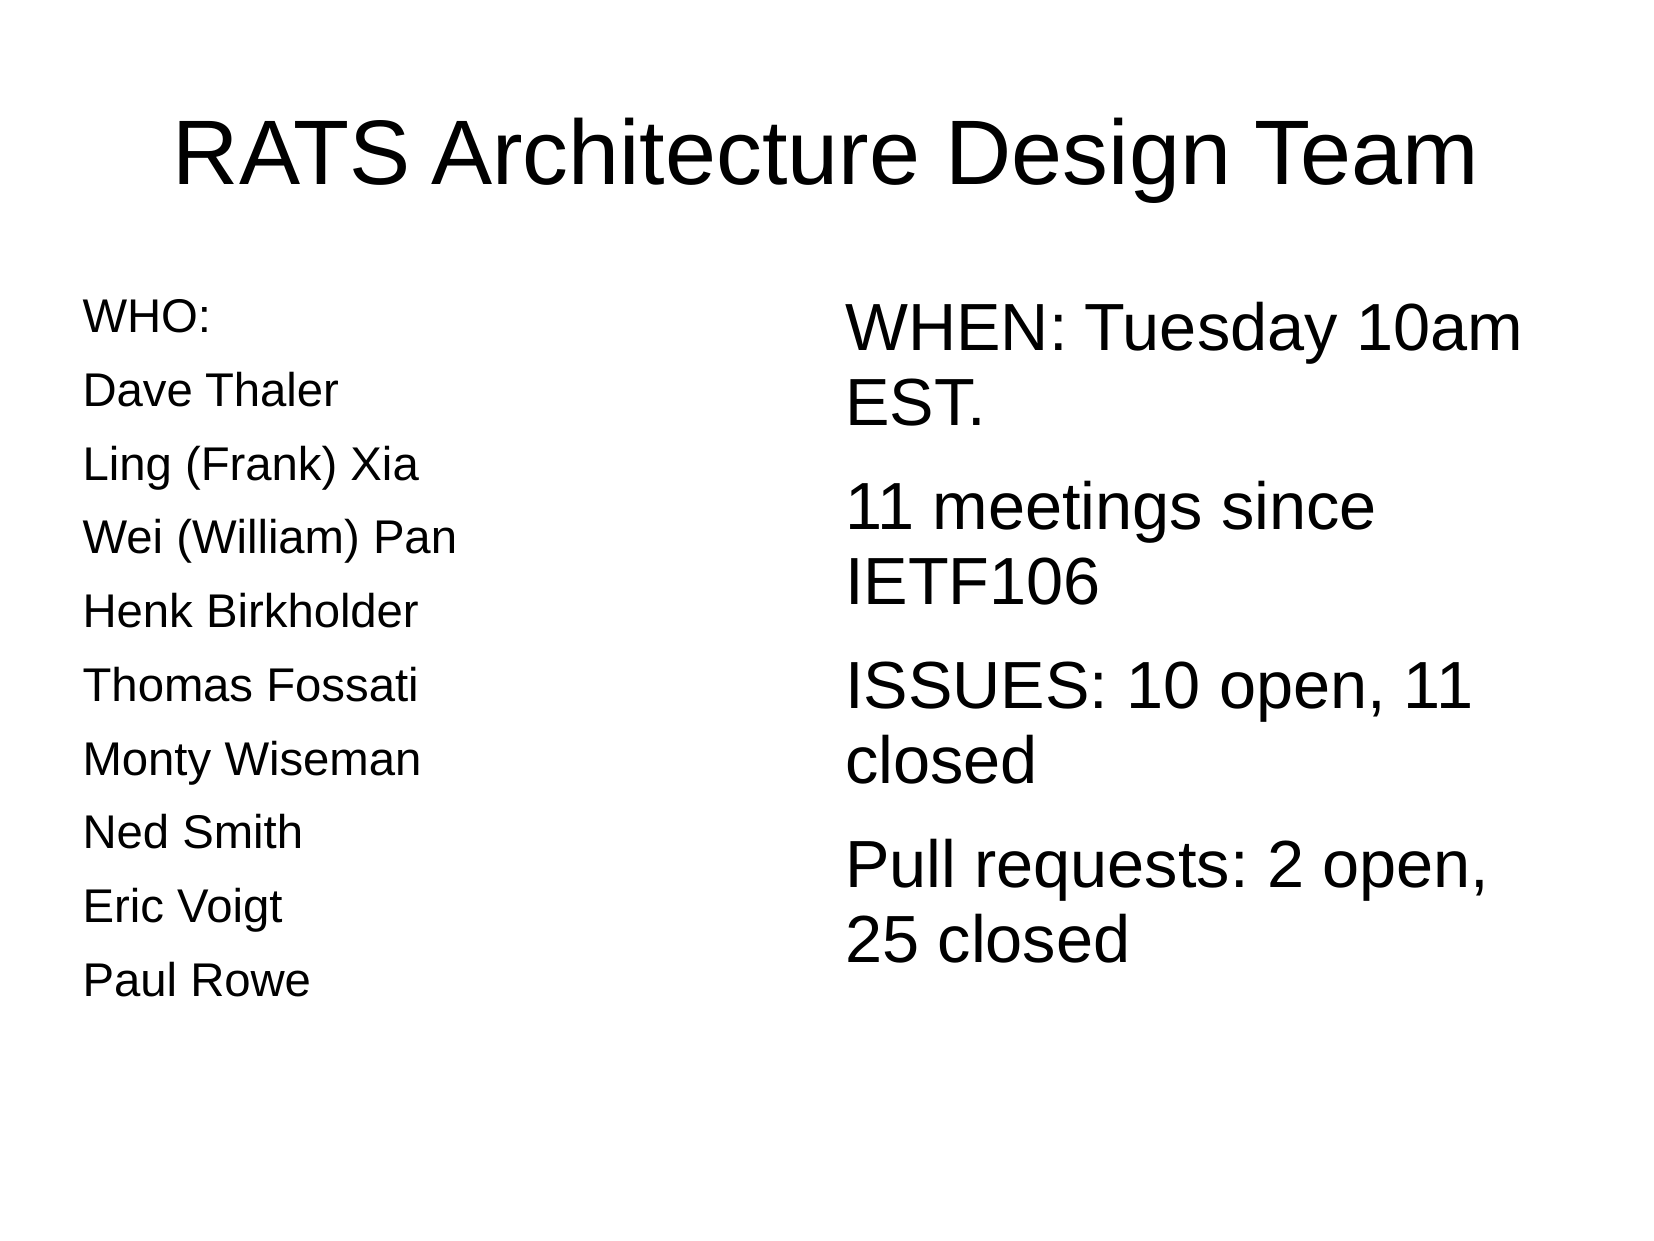

# RATS Architecture Design Team
WHO:
Dave Thaler
Ling (Frank) Xia
Wei (William) Pan
Henk Birkholder
Thomas Fossati
Monty Wiseman
Ned Smith
Eric Voigt
Paul Rowe
WHEN: Tuesday 10am EST.
11 meetings since IETF106
ISSUES: 10 open, 11 closed
Pull requests: 2 open, 25 closed